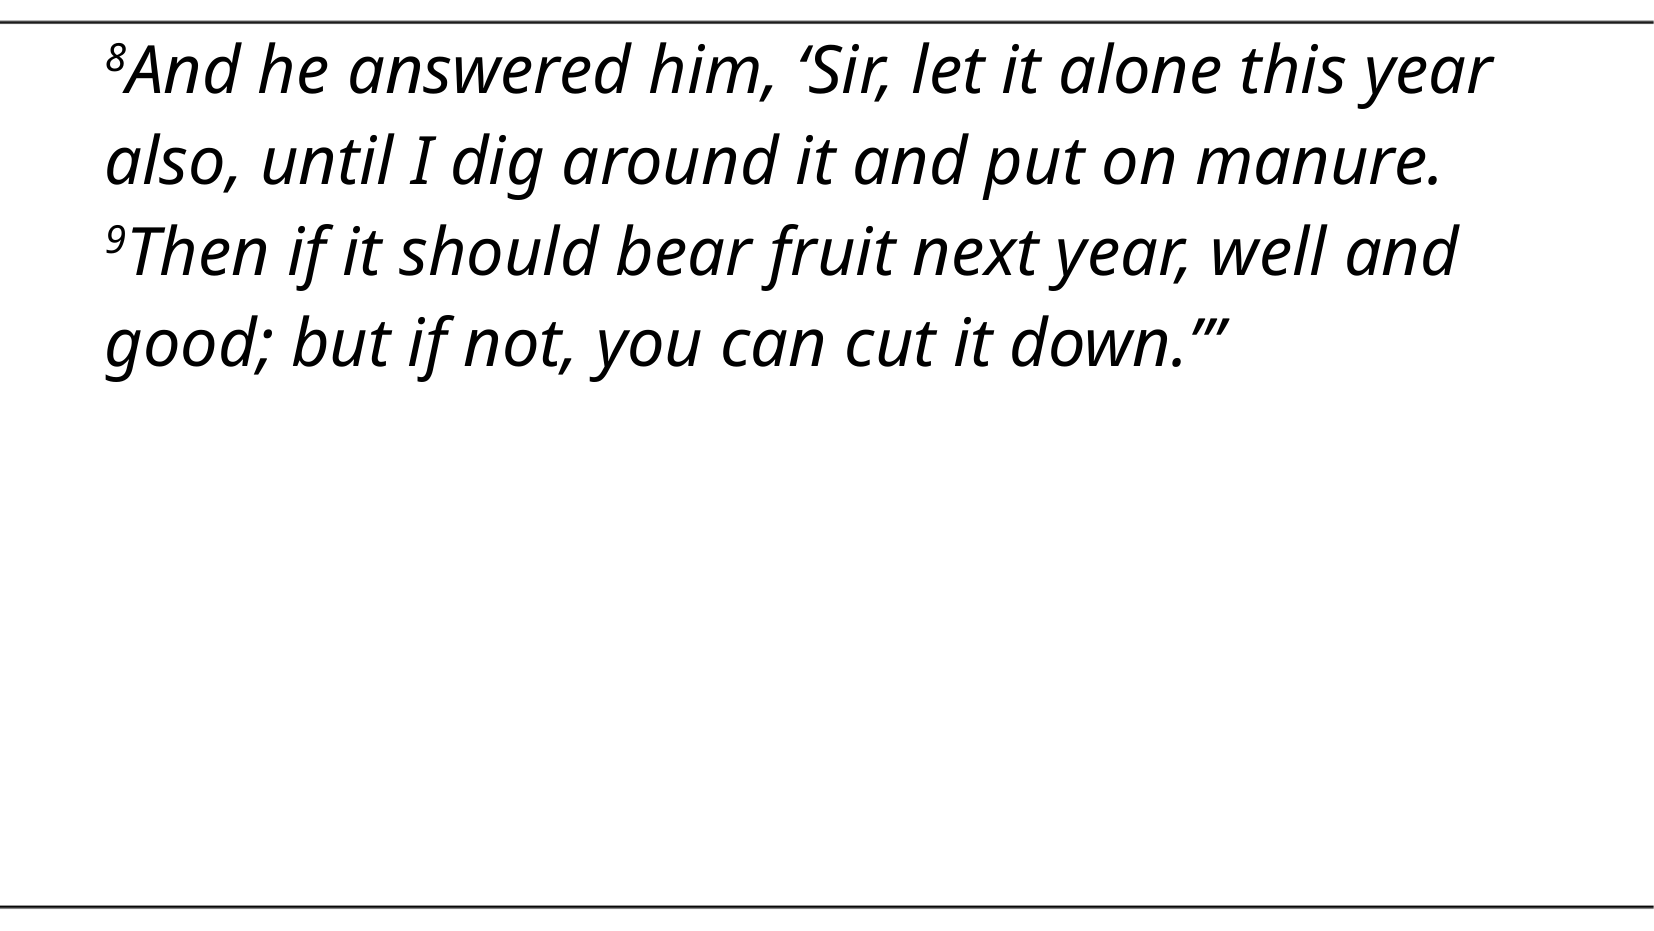

8And he answered him, ‘Sir, let it alone this year also, until I dig around it and put on manure.
9Then if it should bear fruit next year, well and good; but if not, you can cut it down.’”